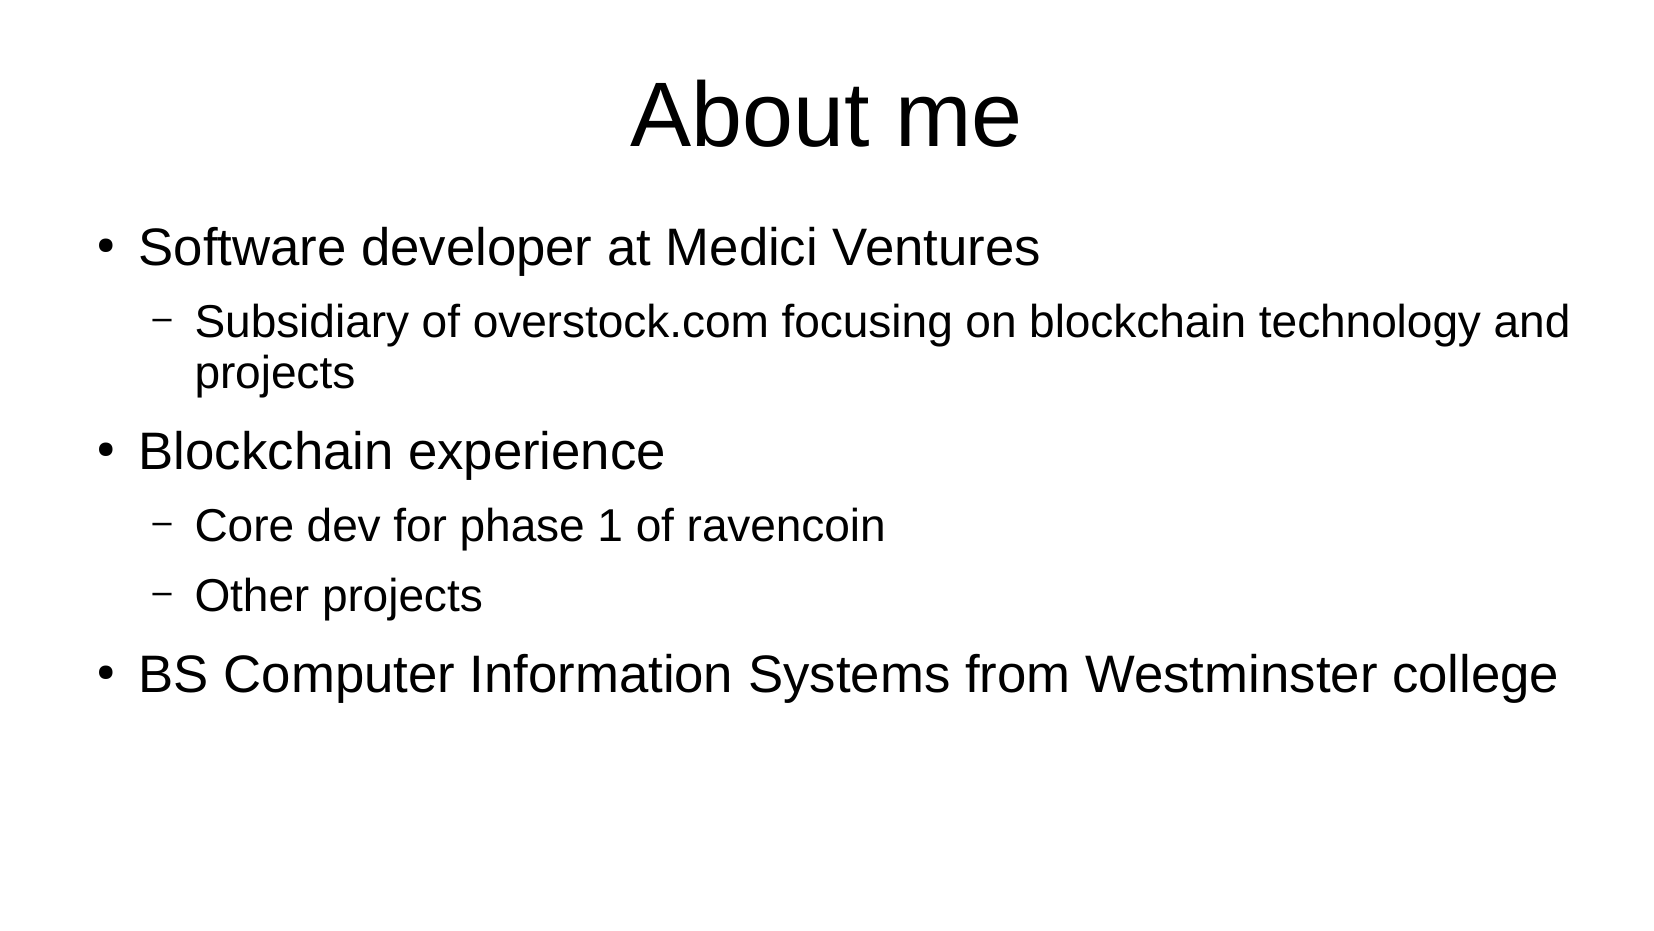

# About me
Software developer at Medici Ventures
Subsidiary of overstock.com focusing on blockchain technology and projects
Blockchain experience
Core dev for phase 1 of ravencoin
Other projects
BS Computer Information Systems from Westminster college